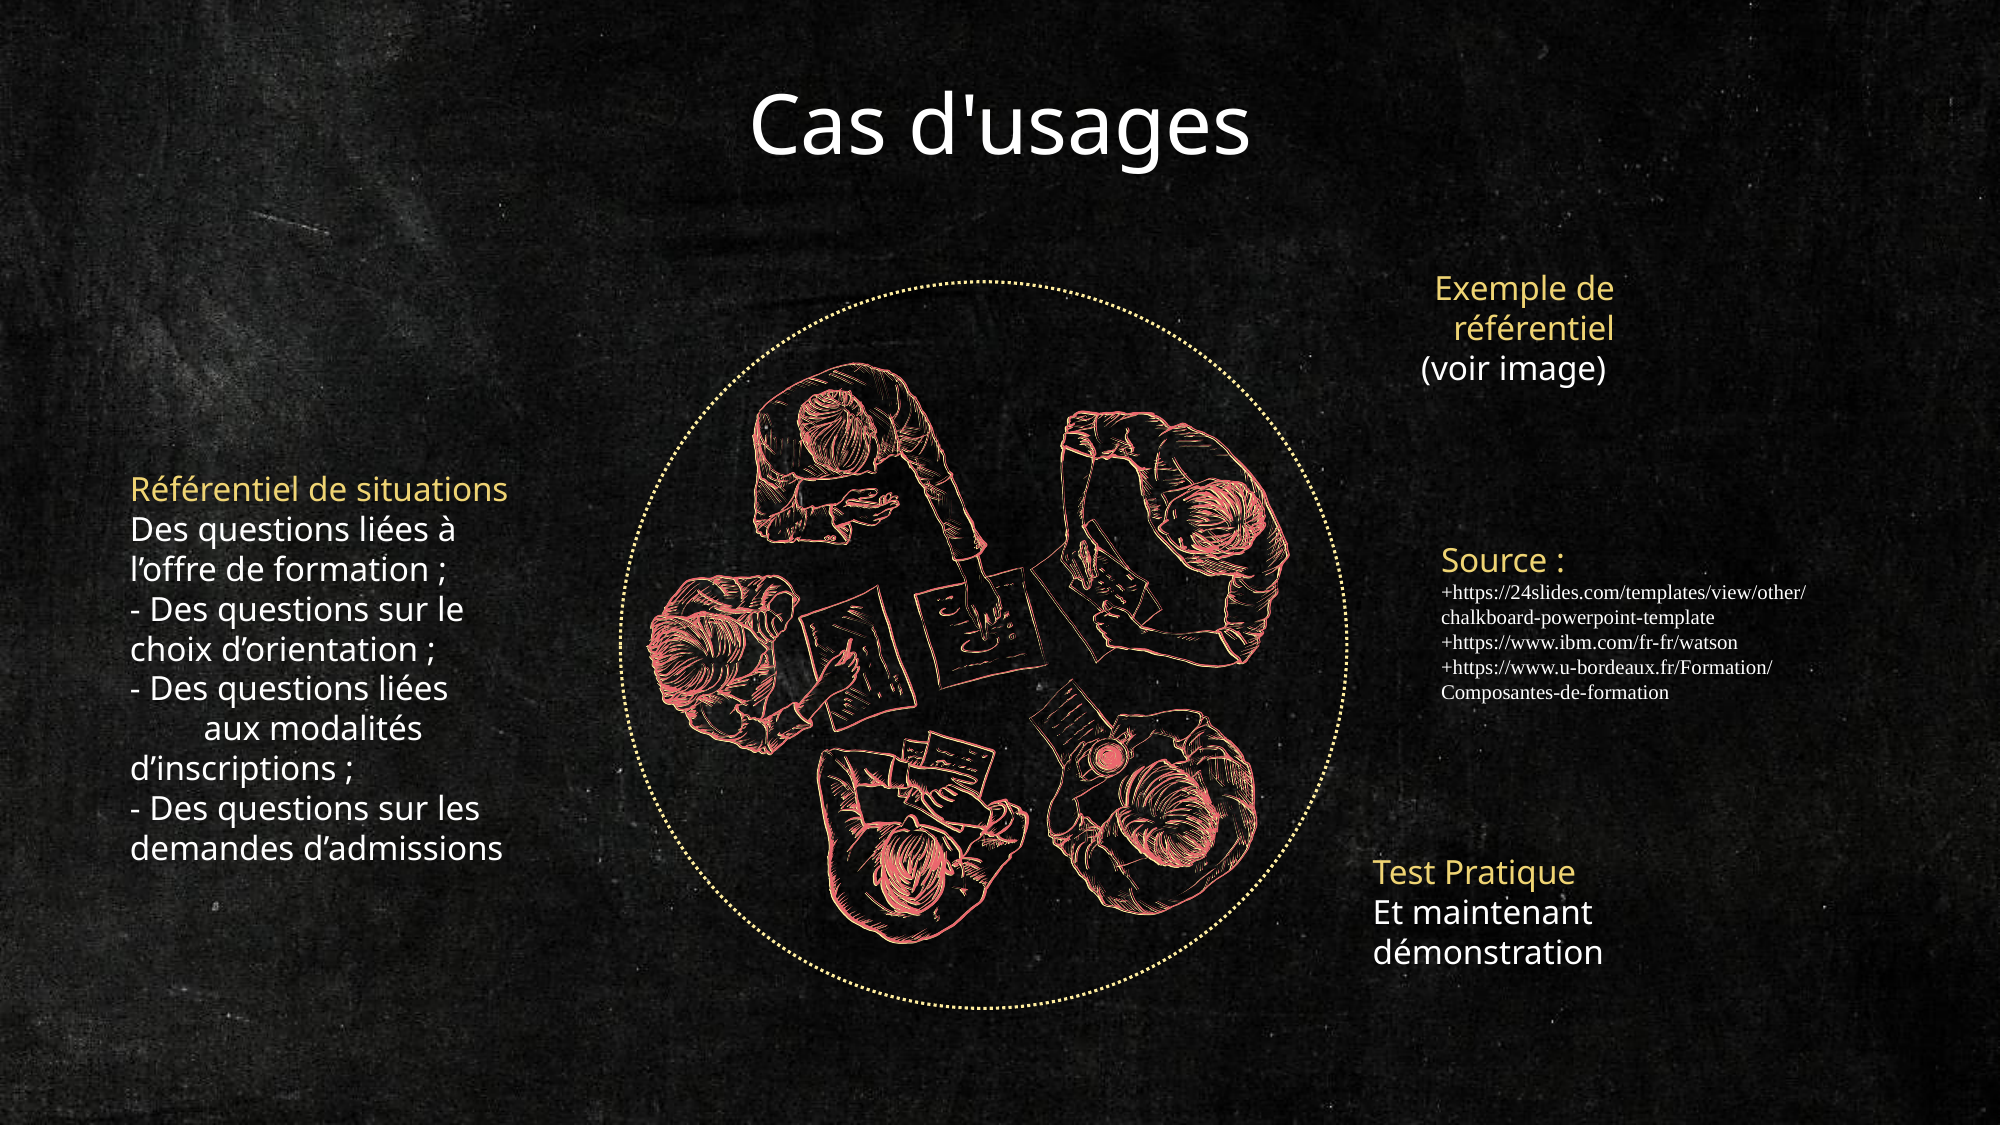

# Cas d'usages
Exemple de référentiel
(voir image)
Référentiel de situations Des questions liées à l’offre de formation ;
- Des questions sur le 	choix d’orientation ;
- Des questions liées 		aux modalités d’inscriptions ;
- Des questions sur les demandes d’admissions
Source :
+https://24slides.com/templates/view/other/ chalkboard-powerpoint-template
+https://www.ibm.com/fr-fr/watson
+https://www.u-bordeaux.fr/Formation/Composantes-de-formation
Test Pratique
Et maintenant démonstration